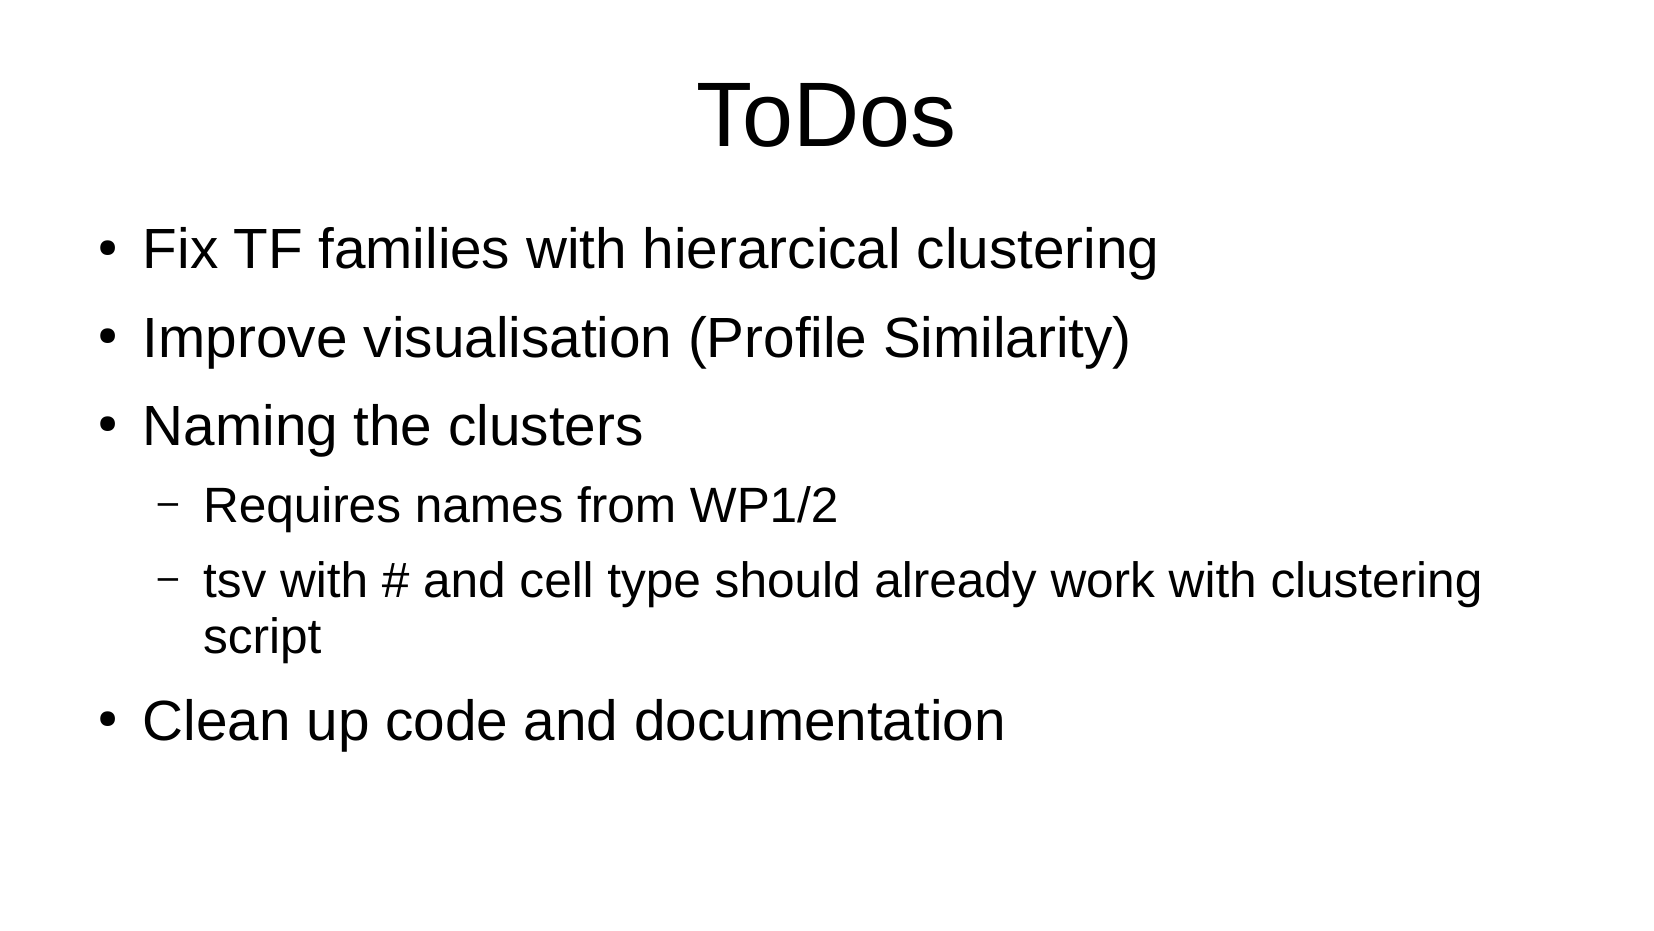

# ToDos
Fix TF families with hierarcical clustering
Improve visualisation (Profile Similarity)
Naming the clusters
Requires names from WP1/2
tsv with # and cell type should already work with clustering script
Clean up code and documentation